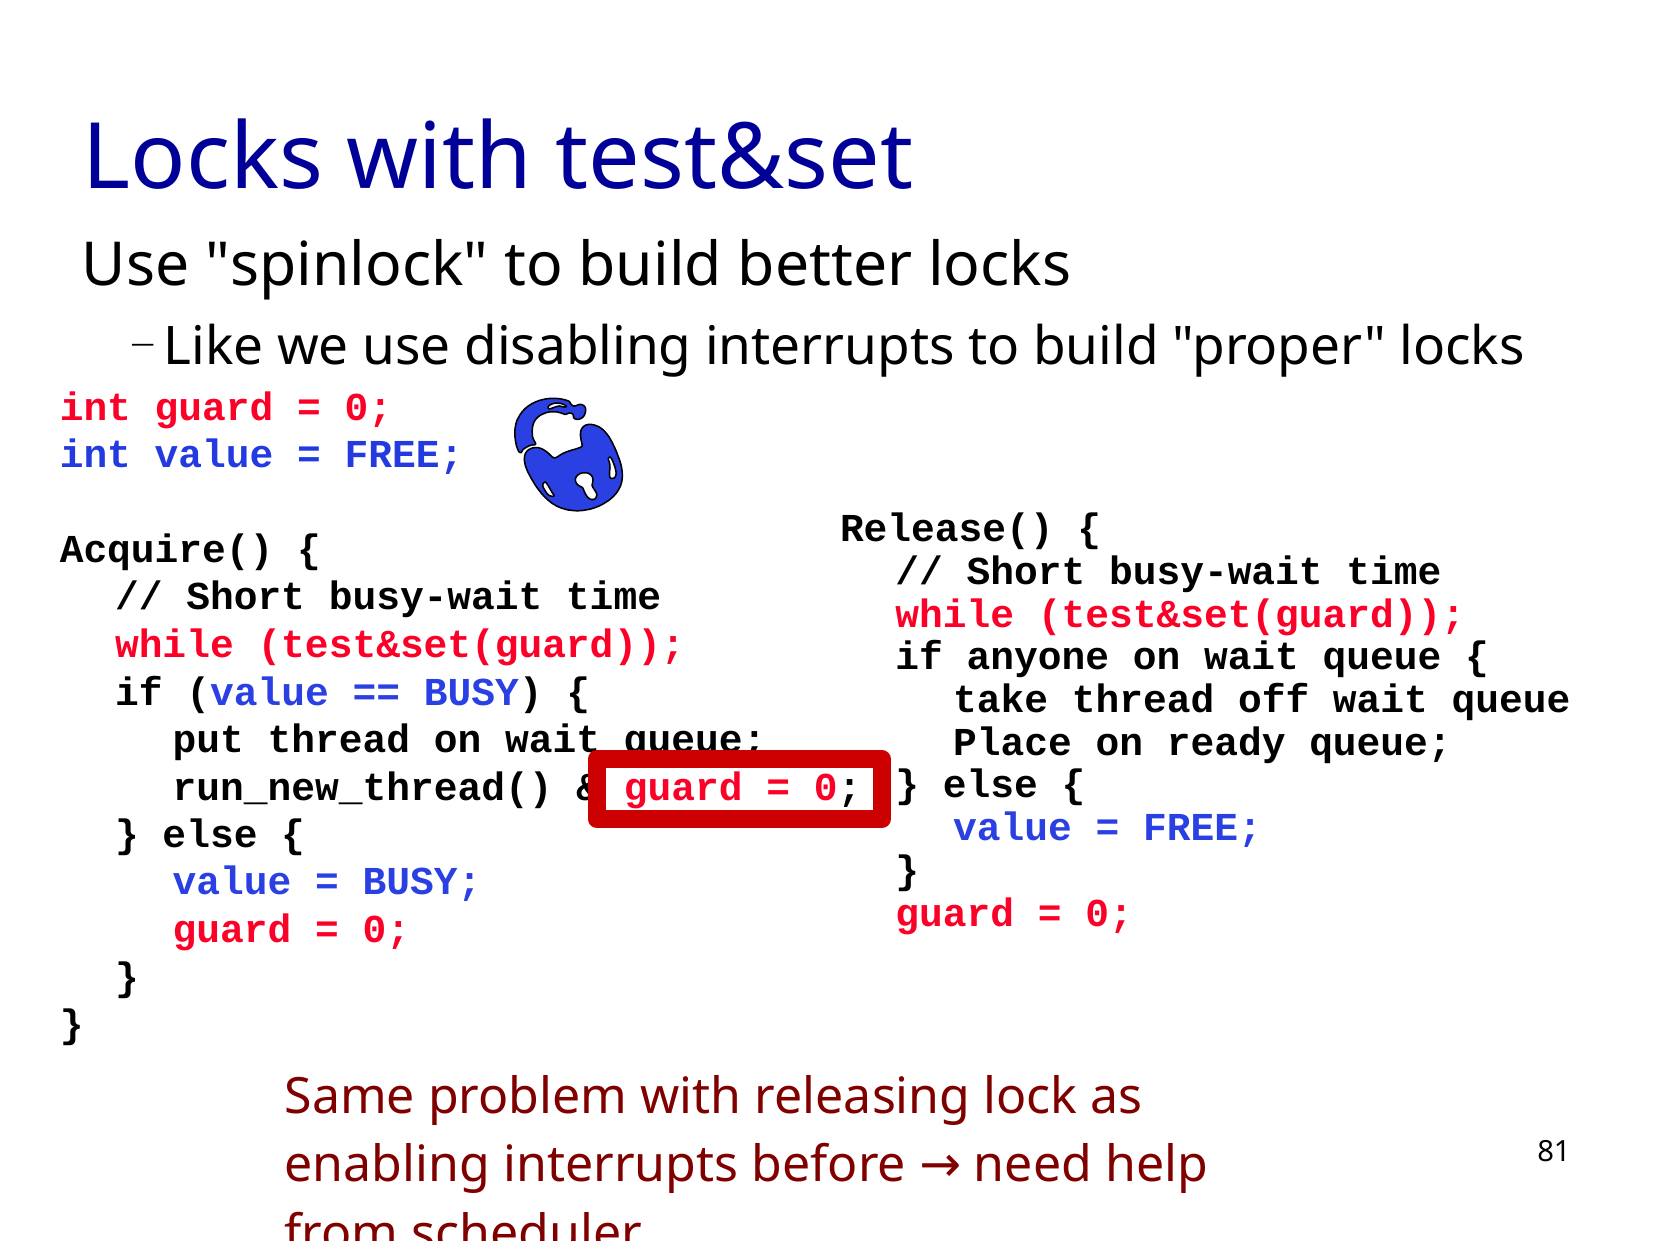

# Locks with test&set
Use "spinlock" to build better locks
Like we use disabling interrupts to build "proper" locks
Release() {
	// Short busy-wait time
	while (test&set(guard));
	if anyone on wait queue {
		take thread off wait queue
		Place on ready queue;
	} else {
		value = FREE;
	}
	guard = 0;
int guard = 0;
int value = FREE;
Acquire() {
	// Short busy-wait time
	while (test&set(guard));
	if (value == BUSY) {
		put thread on wait queue;
		run_new_thread() & guard = 0;
	} else {
		value = BUSY;
		guard = 0;
	}
}
Same problem with releasing lock as enabling interrupts before → need help from scheduler
or allow spurious wakeups
81